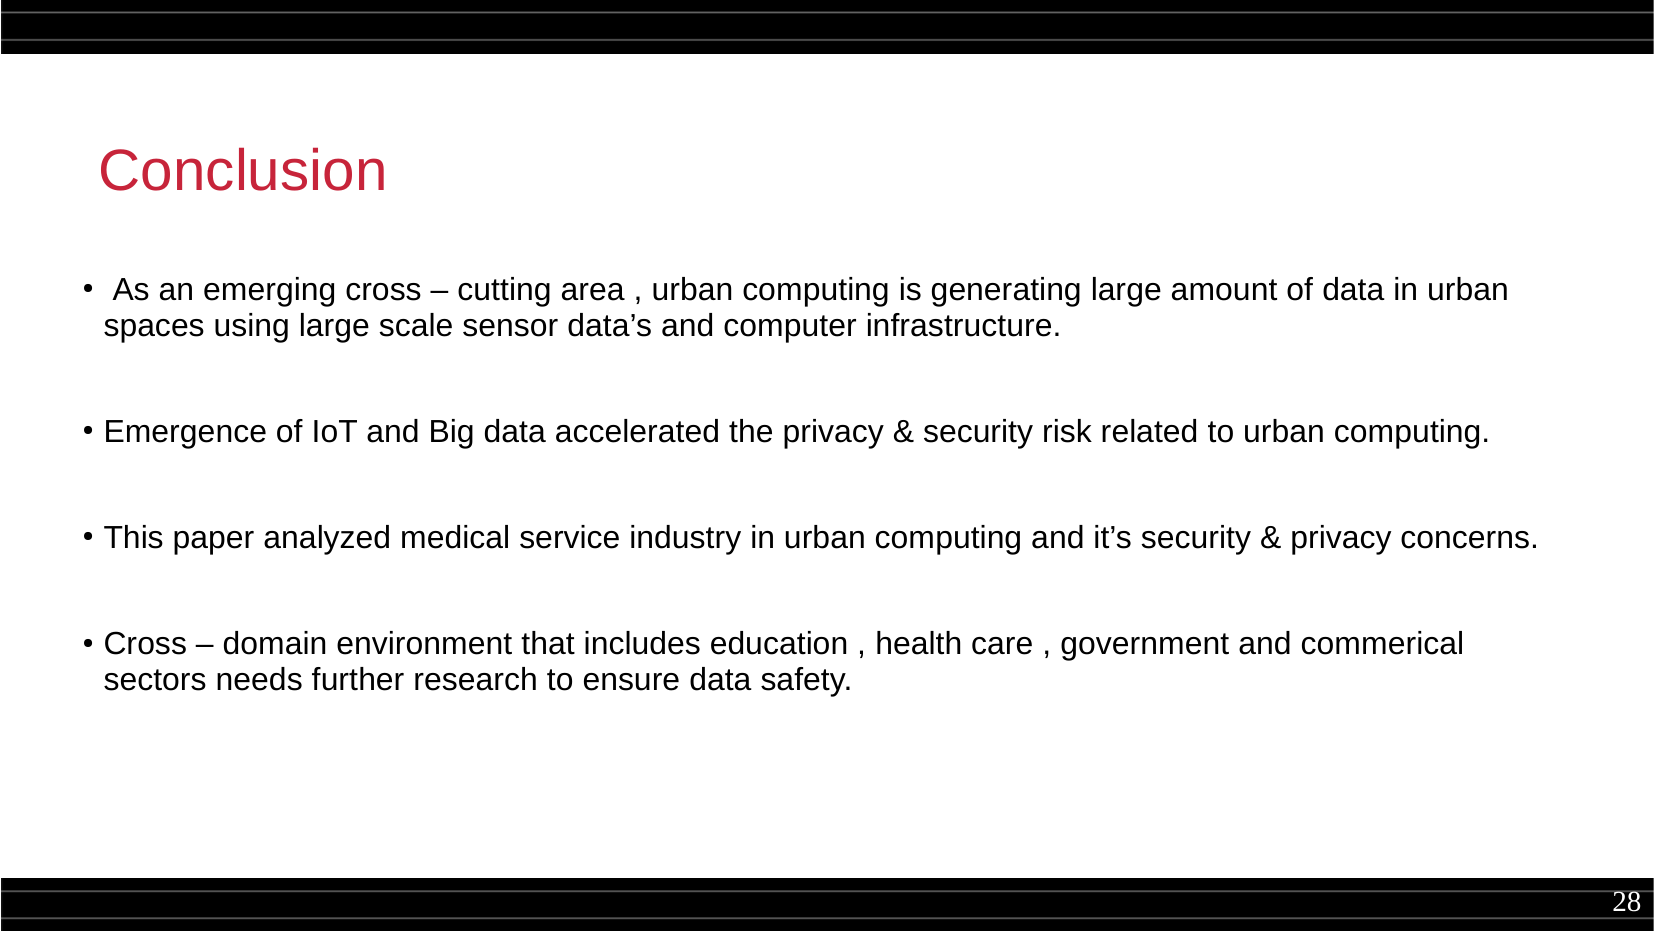

# Conclusion
 As an emerging cross – cutting area , urban computing is generating large amount of data in urban spaces using large scale sensor data’s and computer infrastructure.
Emergence of IoT and Big data accelerated the privacy & security risk related to urban computing.
This paper analyzed medical service industry in urban computing and it’s security & privacy concerns.
Cross – domain environment that includes education , health care , government and commerical sectors needs further research to ensure data safety.